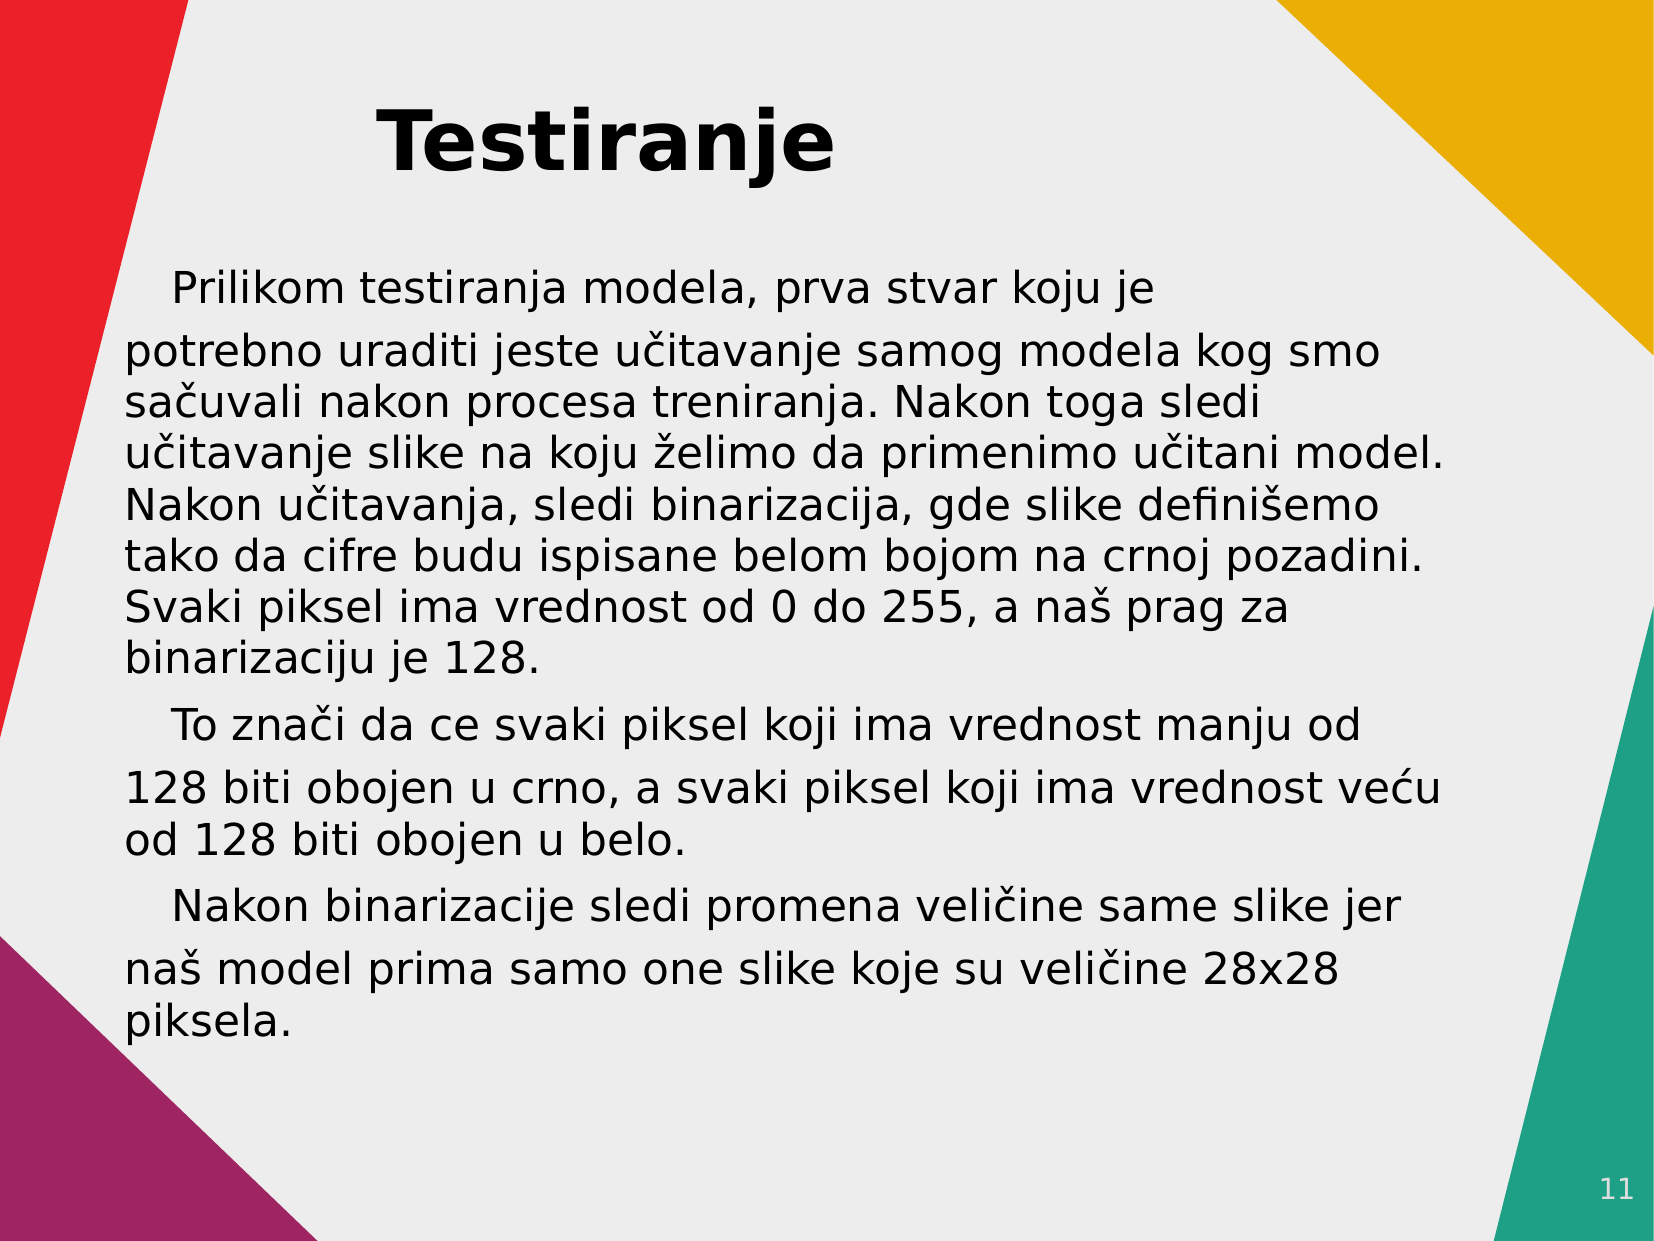

# Testiranje
Prilikom testiranja modela, prva stvar koju je
potrebno uraditi jeste učitavanje samog modela kog smo sačuvali nakon procesa treniranja. Nakon toga sledi učitavanje slike na koju želimo da primenimo učitani model. Nakon učitavanja, sledi binarizacija, gde slike definišemo tako da cifre budu ispisane belom bojom na crnoj pozadini. Svaki piksel ima vrednost od 0 do 255, a naš prag za binarizaciju je 128.
To znači da ce svaki piksel koji ima vrednost manju od
128 biti obojen u crno, a svaki piksel koji ima vrednost veću od 128 biti obojen u belo.
Nakon binarizacije sledi promena veličine same slike jer
naš model prima samo one slike koje su veličine 28x28 piksela.
11